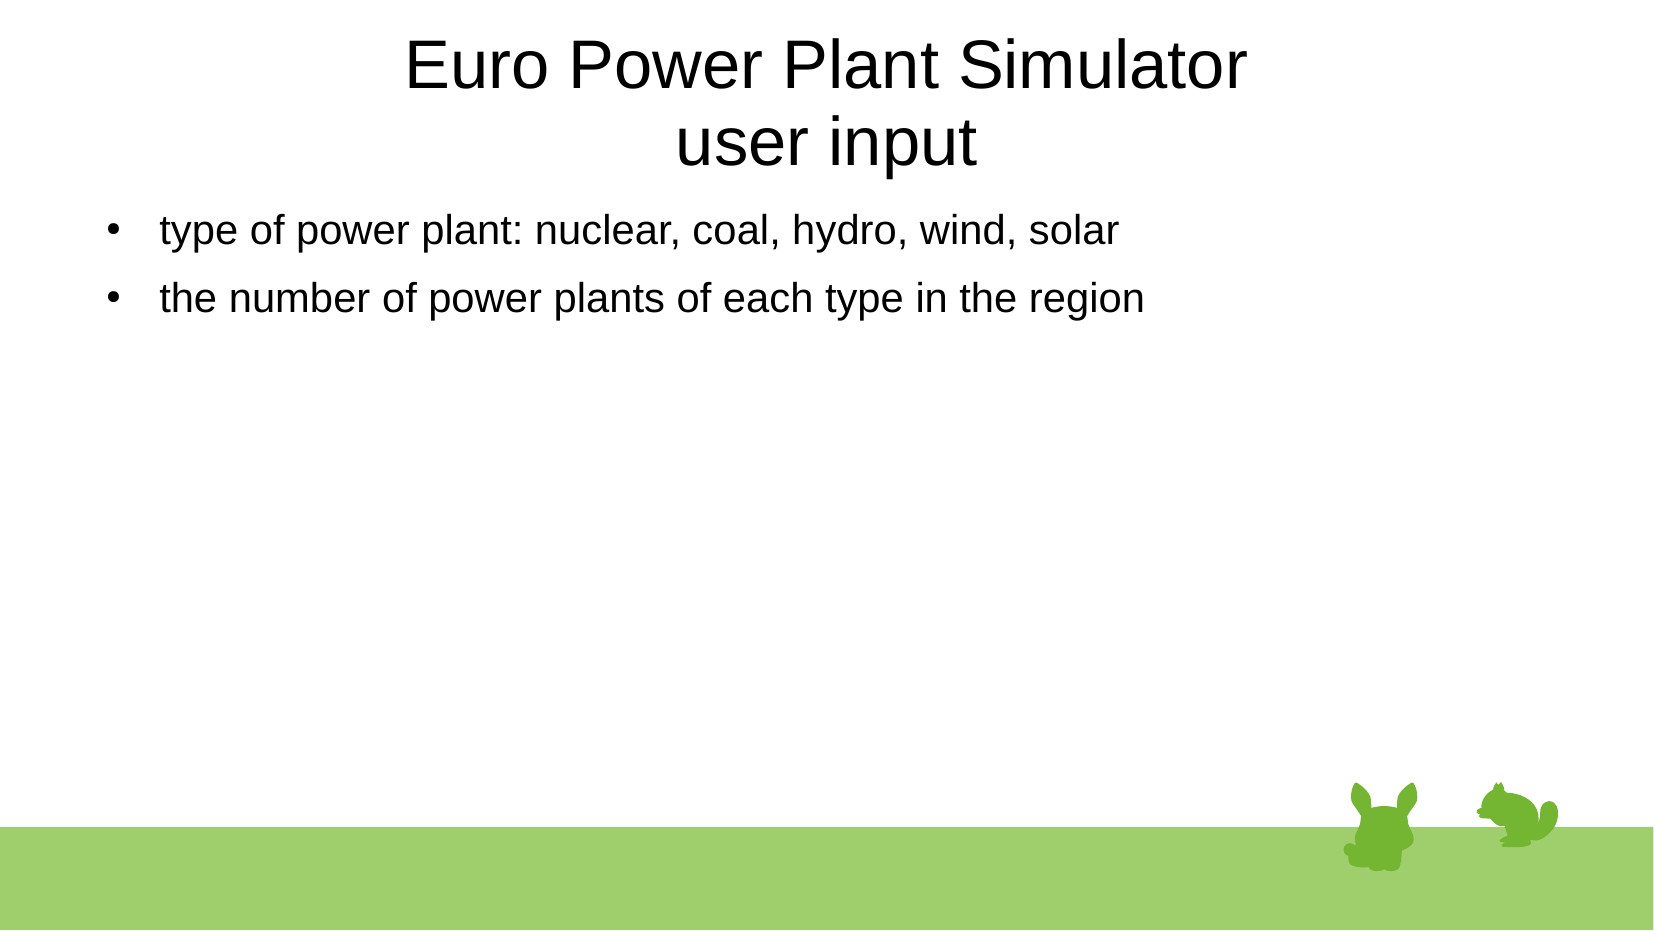

# Euro Power Plant Simulator user input
type of power plant: nuclear, coal, hydro, wind, solar
the number of power plants of each type in the region